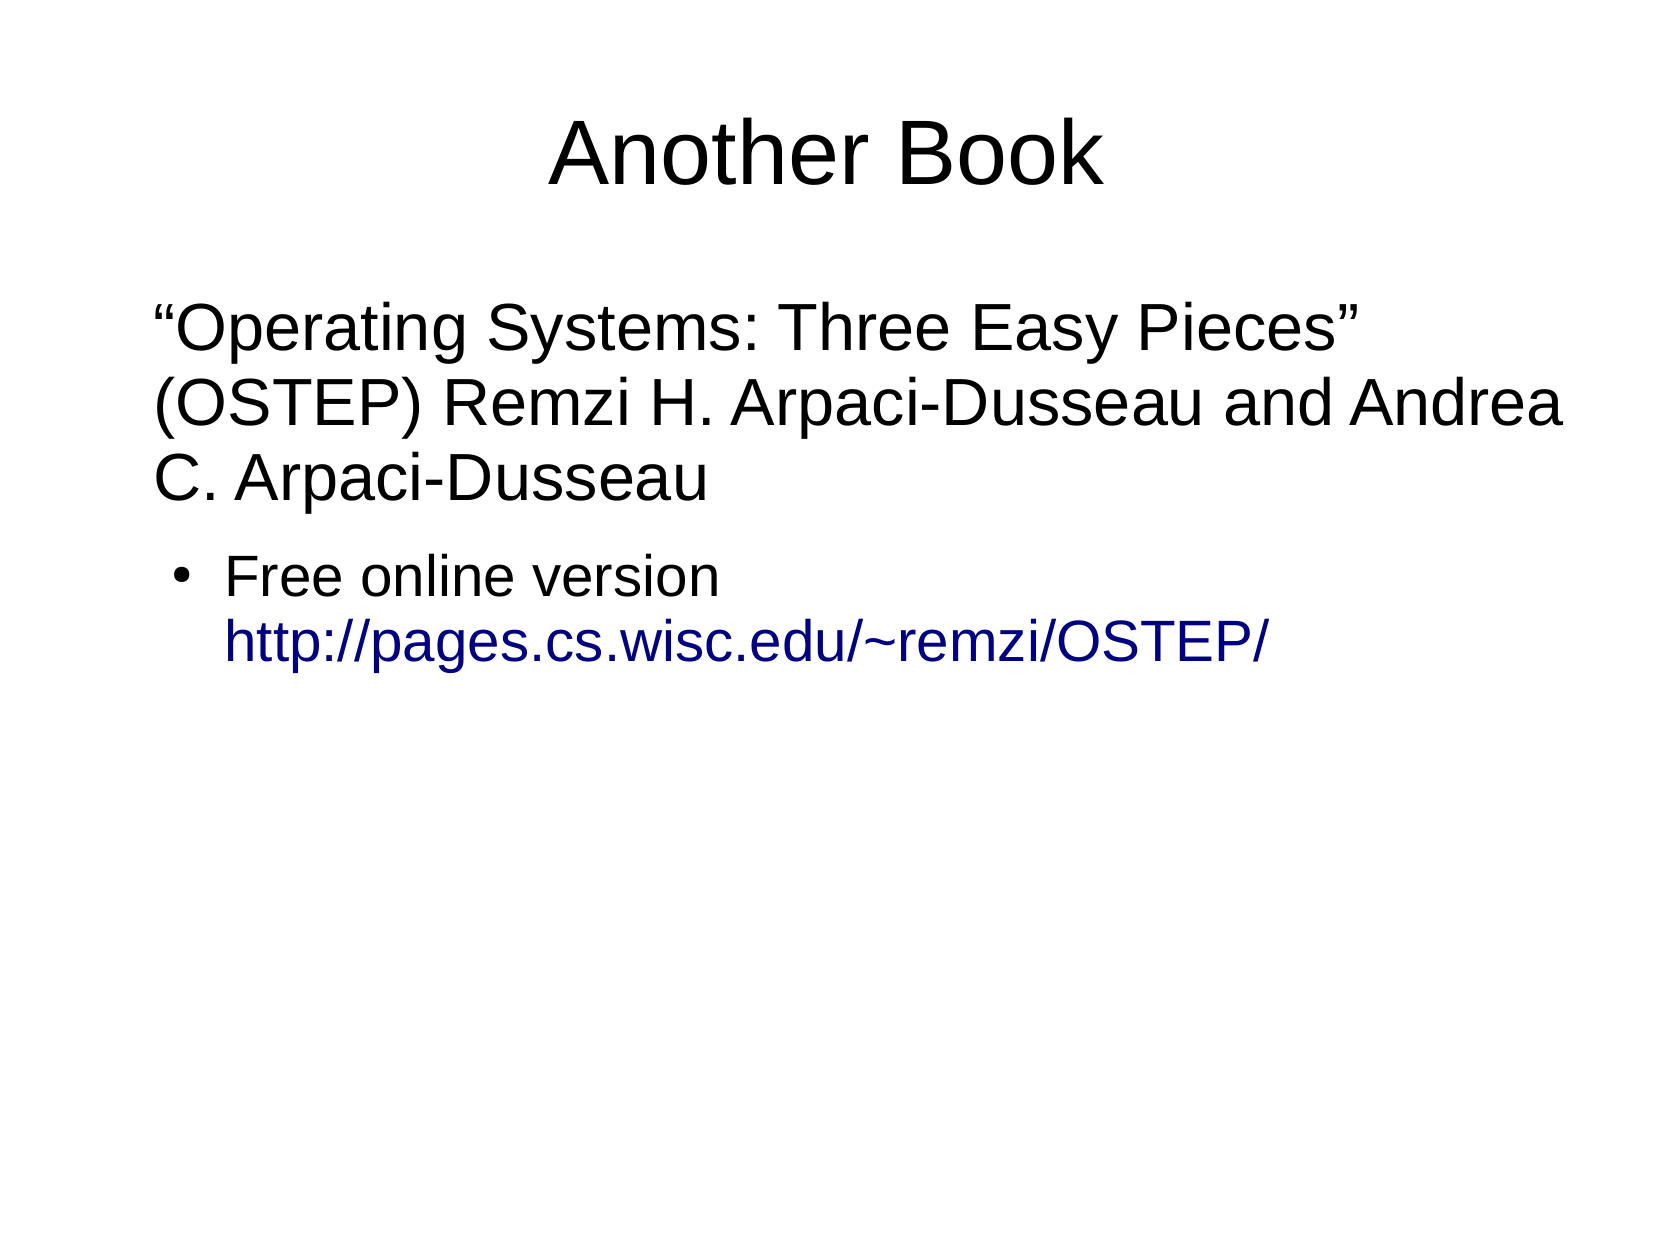

# Another Book
“Operating Systems: Three Easy Pieces” (OSTEP) Remzi H. Arpaci-Dusseau and Andrea C. Arpaci-Dusseau
Free online versionhttp://pages.cs.wisc.edu/~remzi/OSTEP/